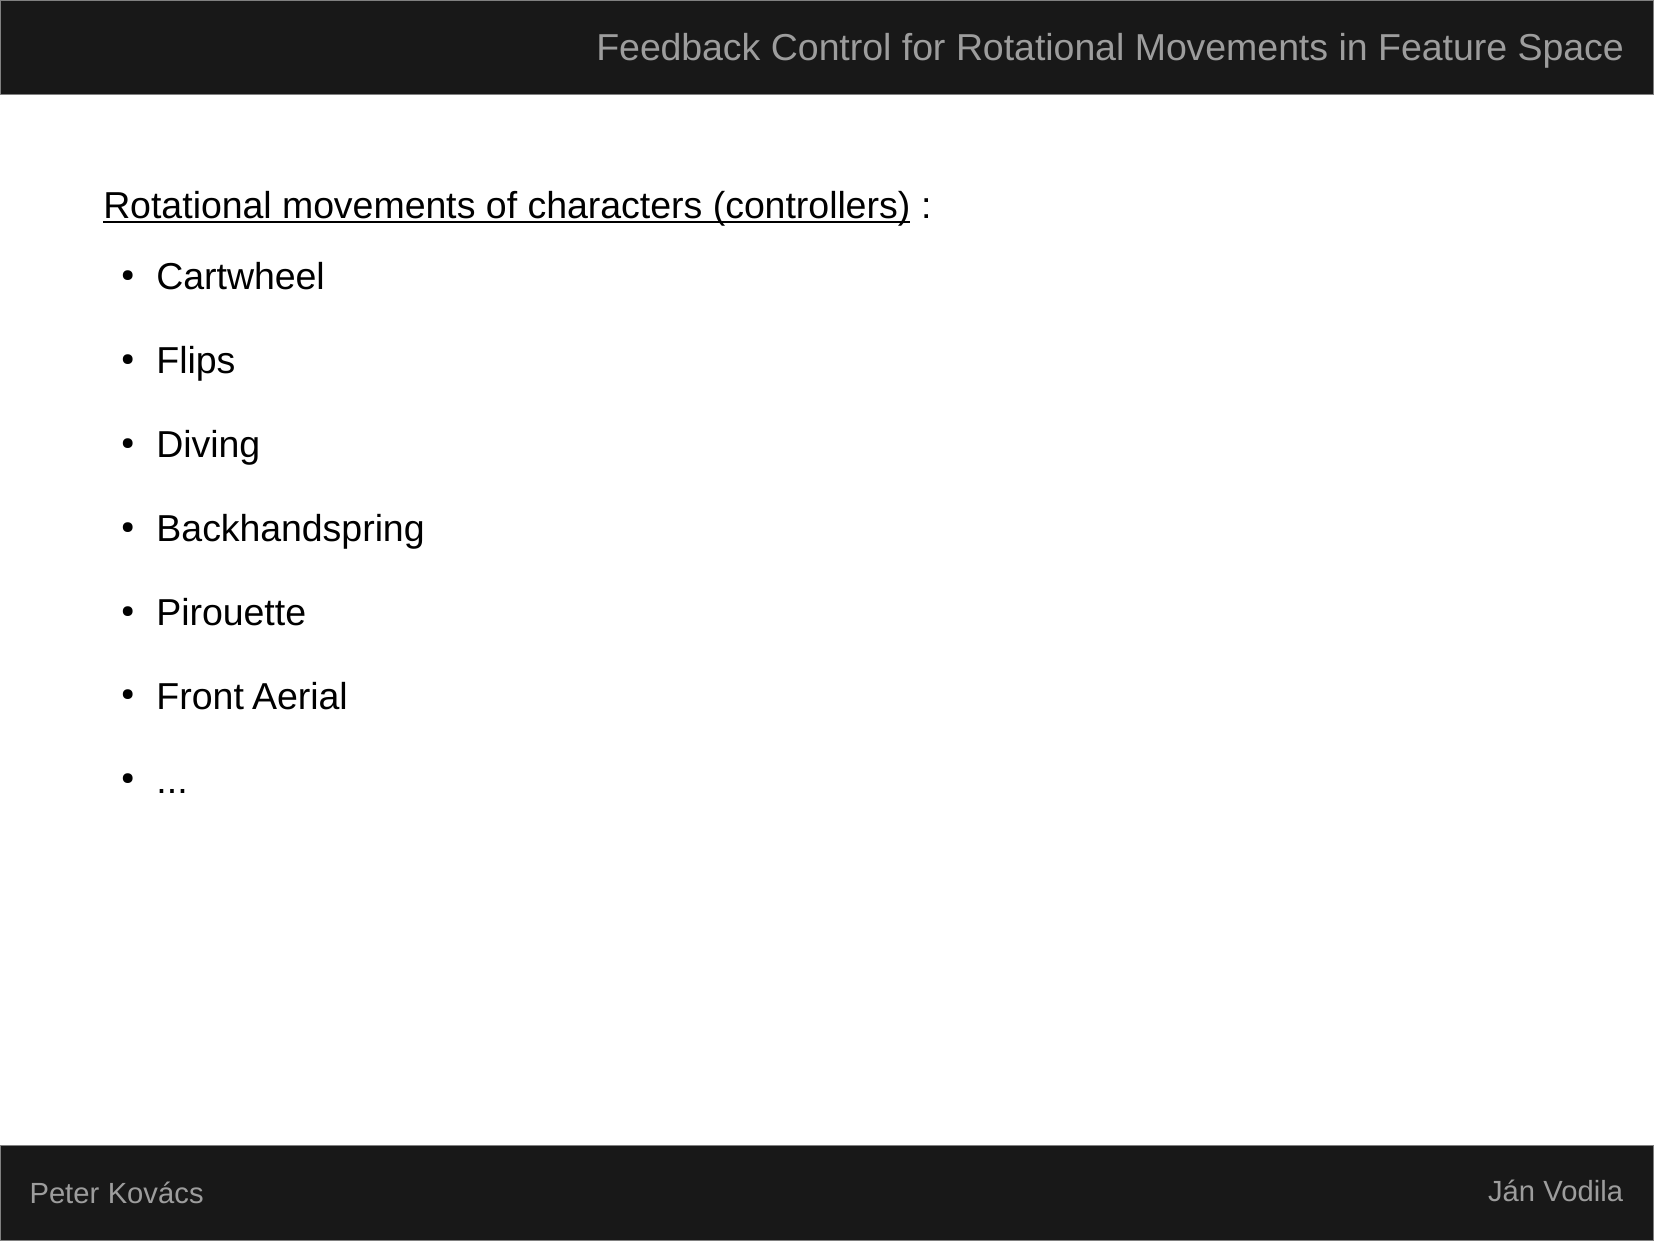

# Feedback Control for Rotational Movements in Feature Space
Rotational movements of characters (controllers) :
Cartwheel
Flips
Diving
Backhandspring
Pirouette
Front Aerial
...
Ján Vodila
Peter Kovács